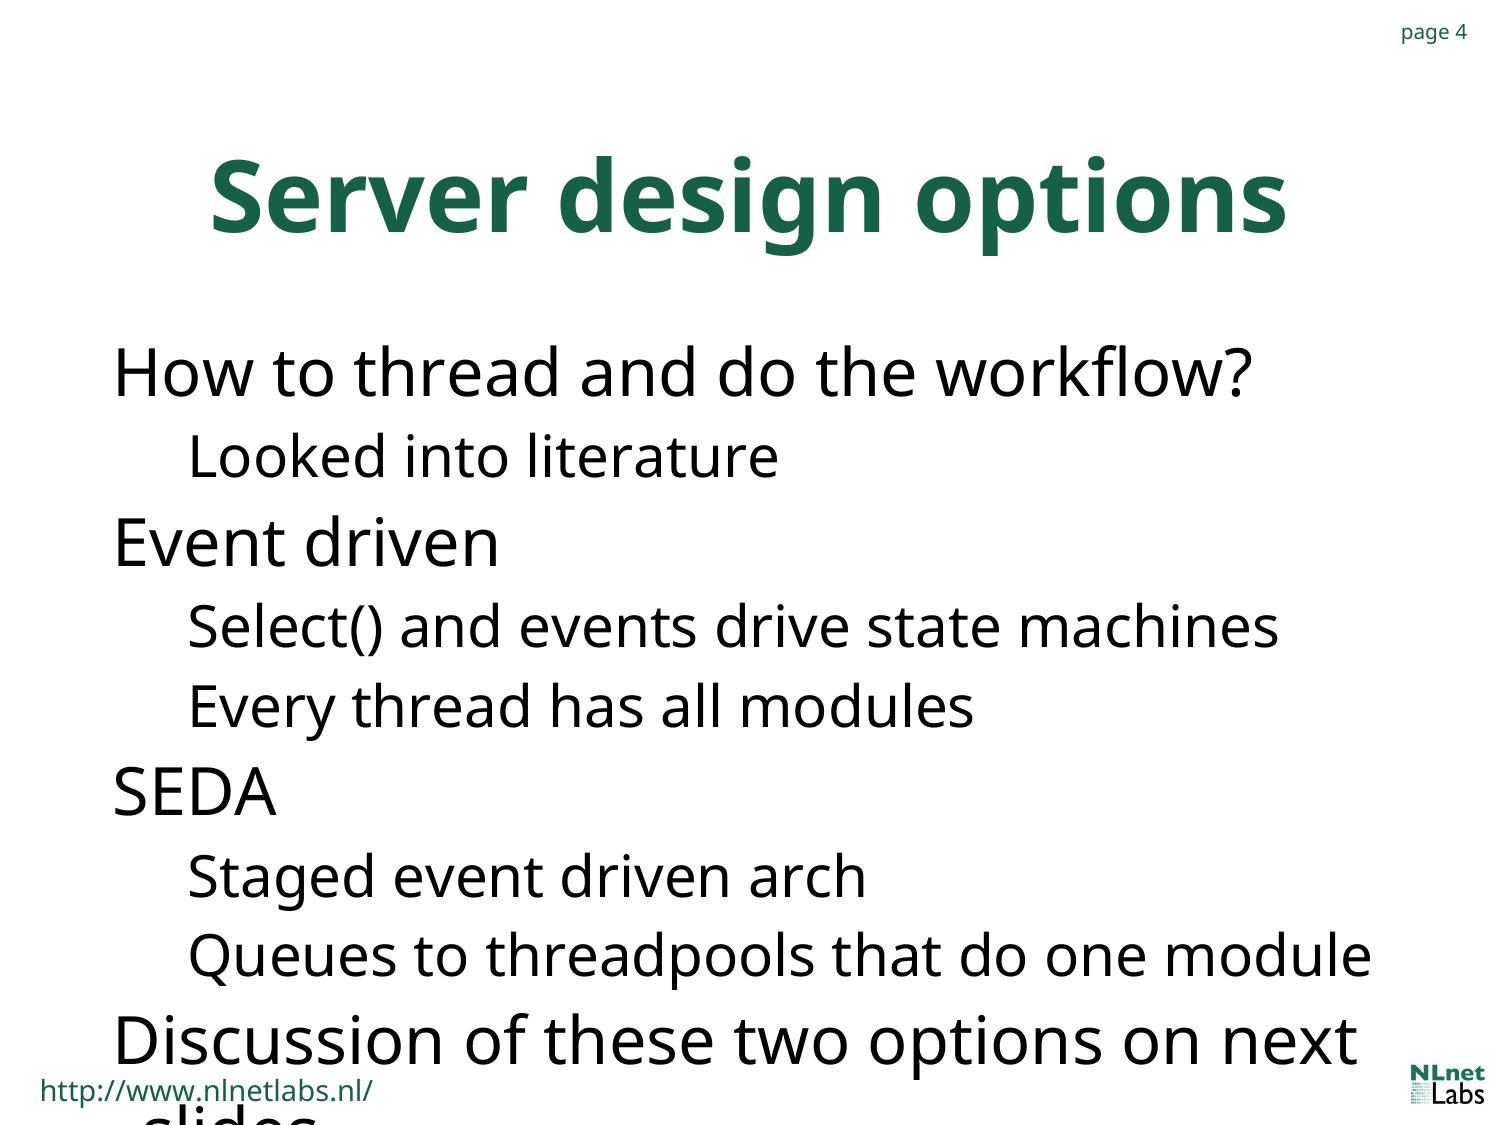

# Server design options
How to thread and do the workflow?
Looked into literature
Event driven
Select() and events drive state machines
Every thread has all modules
SEDA
Staged event driven arch
Queues to threadpools that do one module
Discussion of these two options on next slides